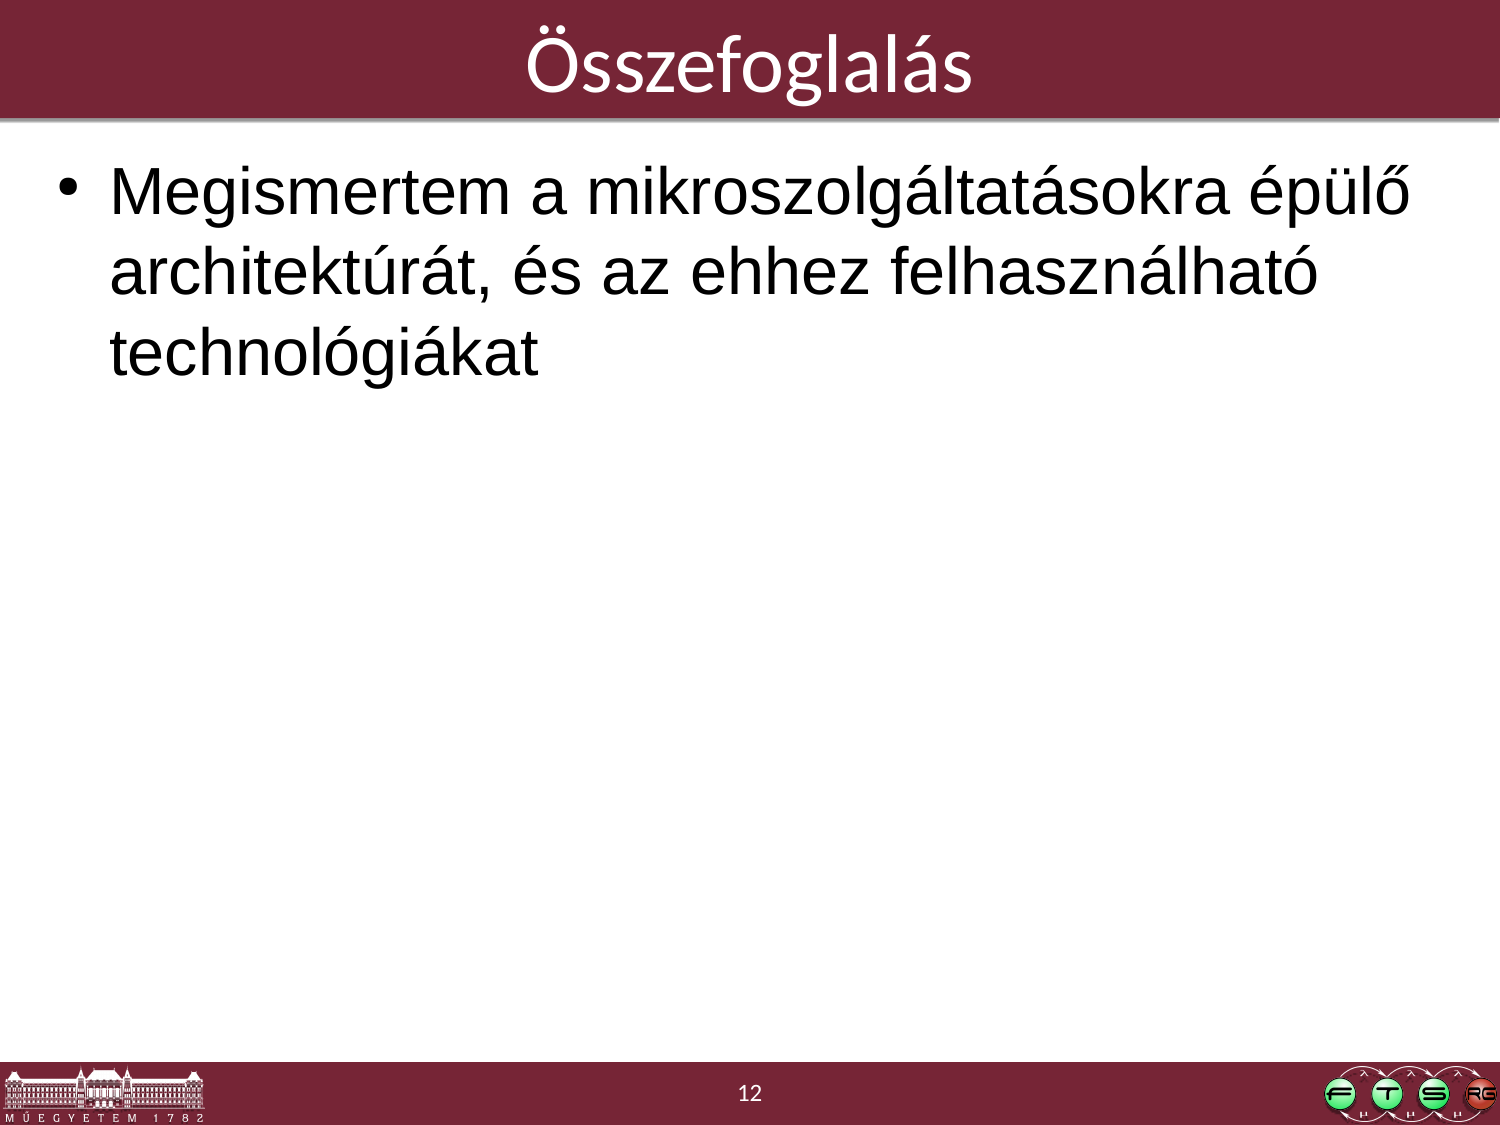

# Összefoglalás
Megismertem a mikroszolgáltatásokra épülő architektúrát, és az ehhez felhasználható technológiákat